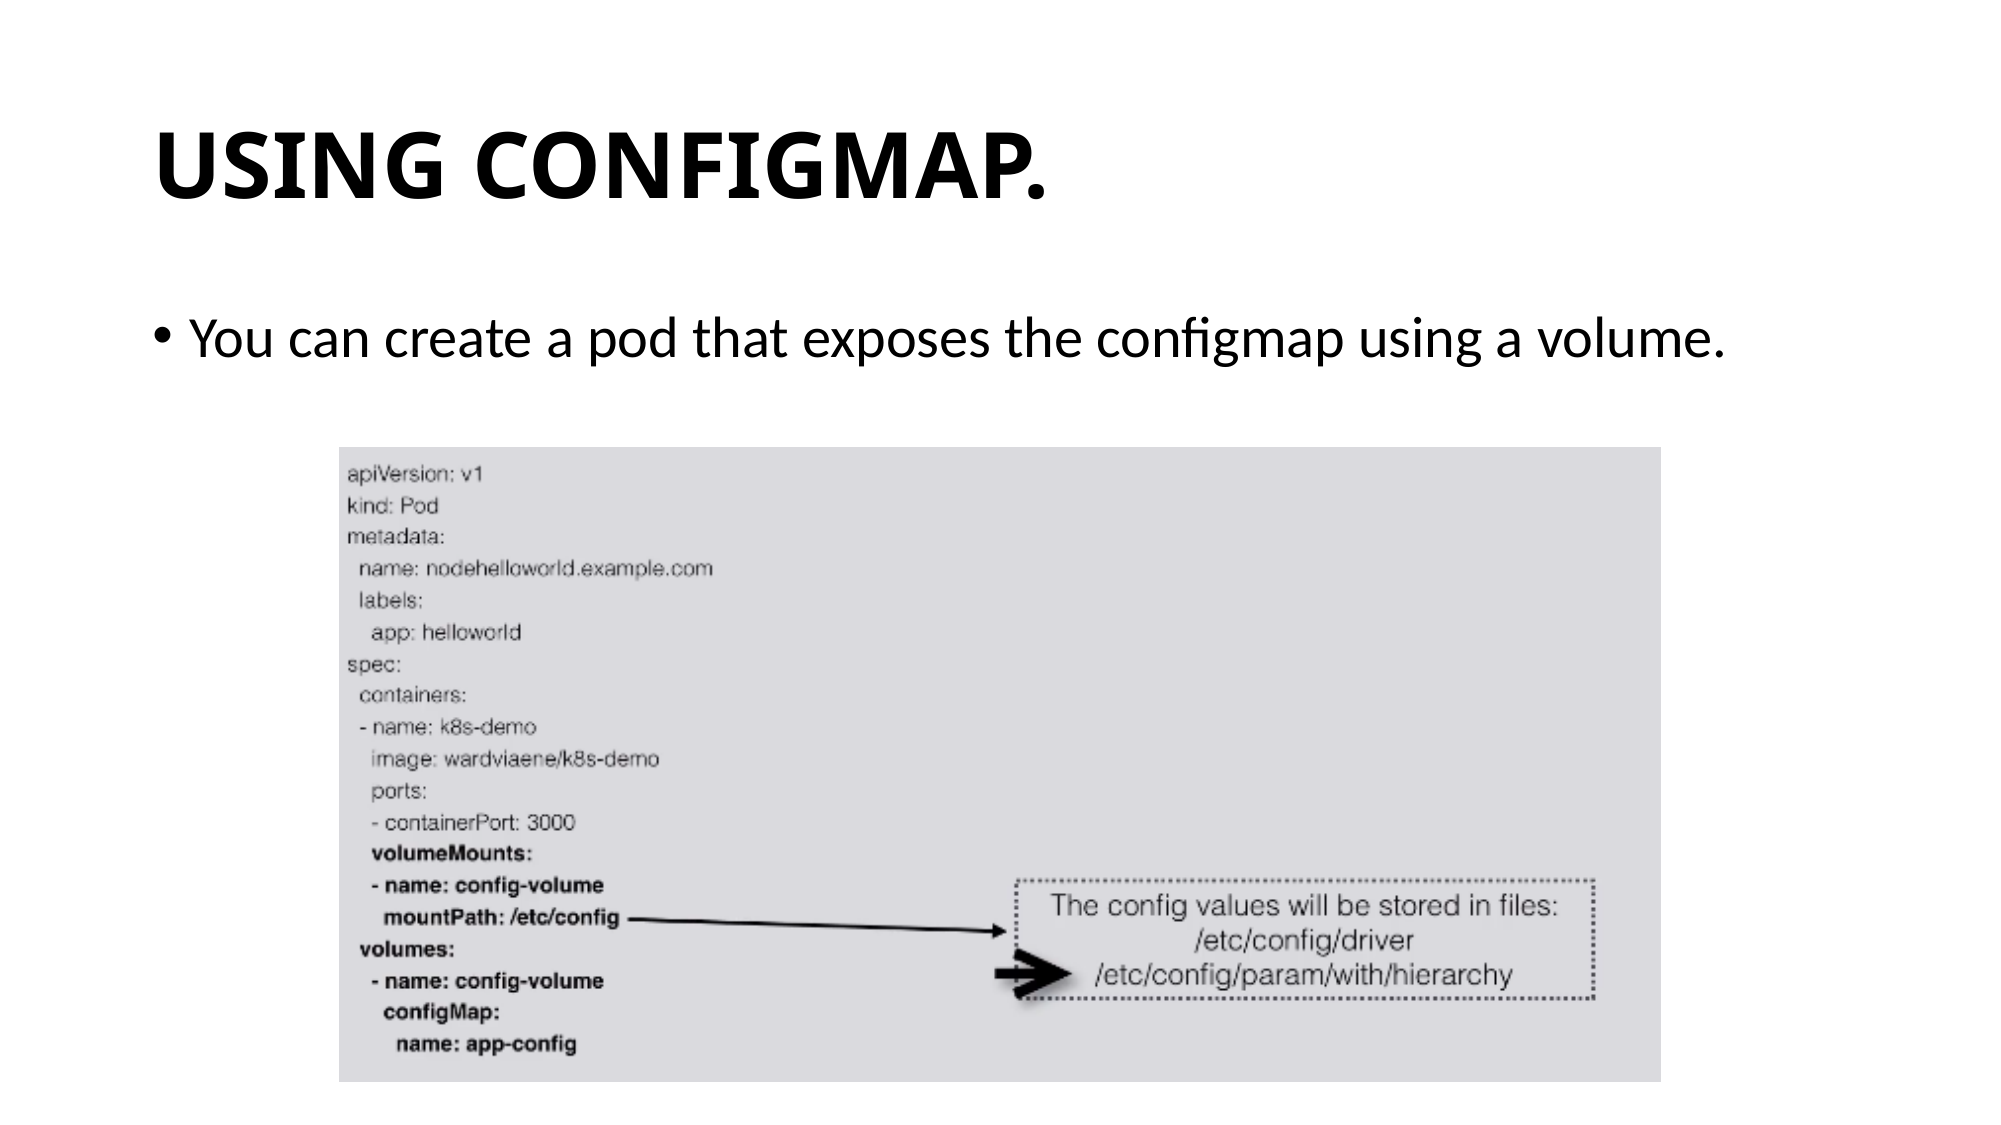

# USING CONFIGMAP.
You can create a pod that exposes the configmap using a volume.